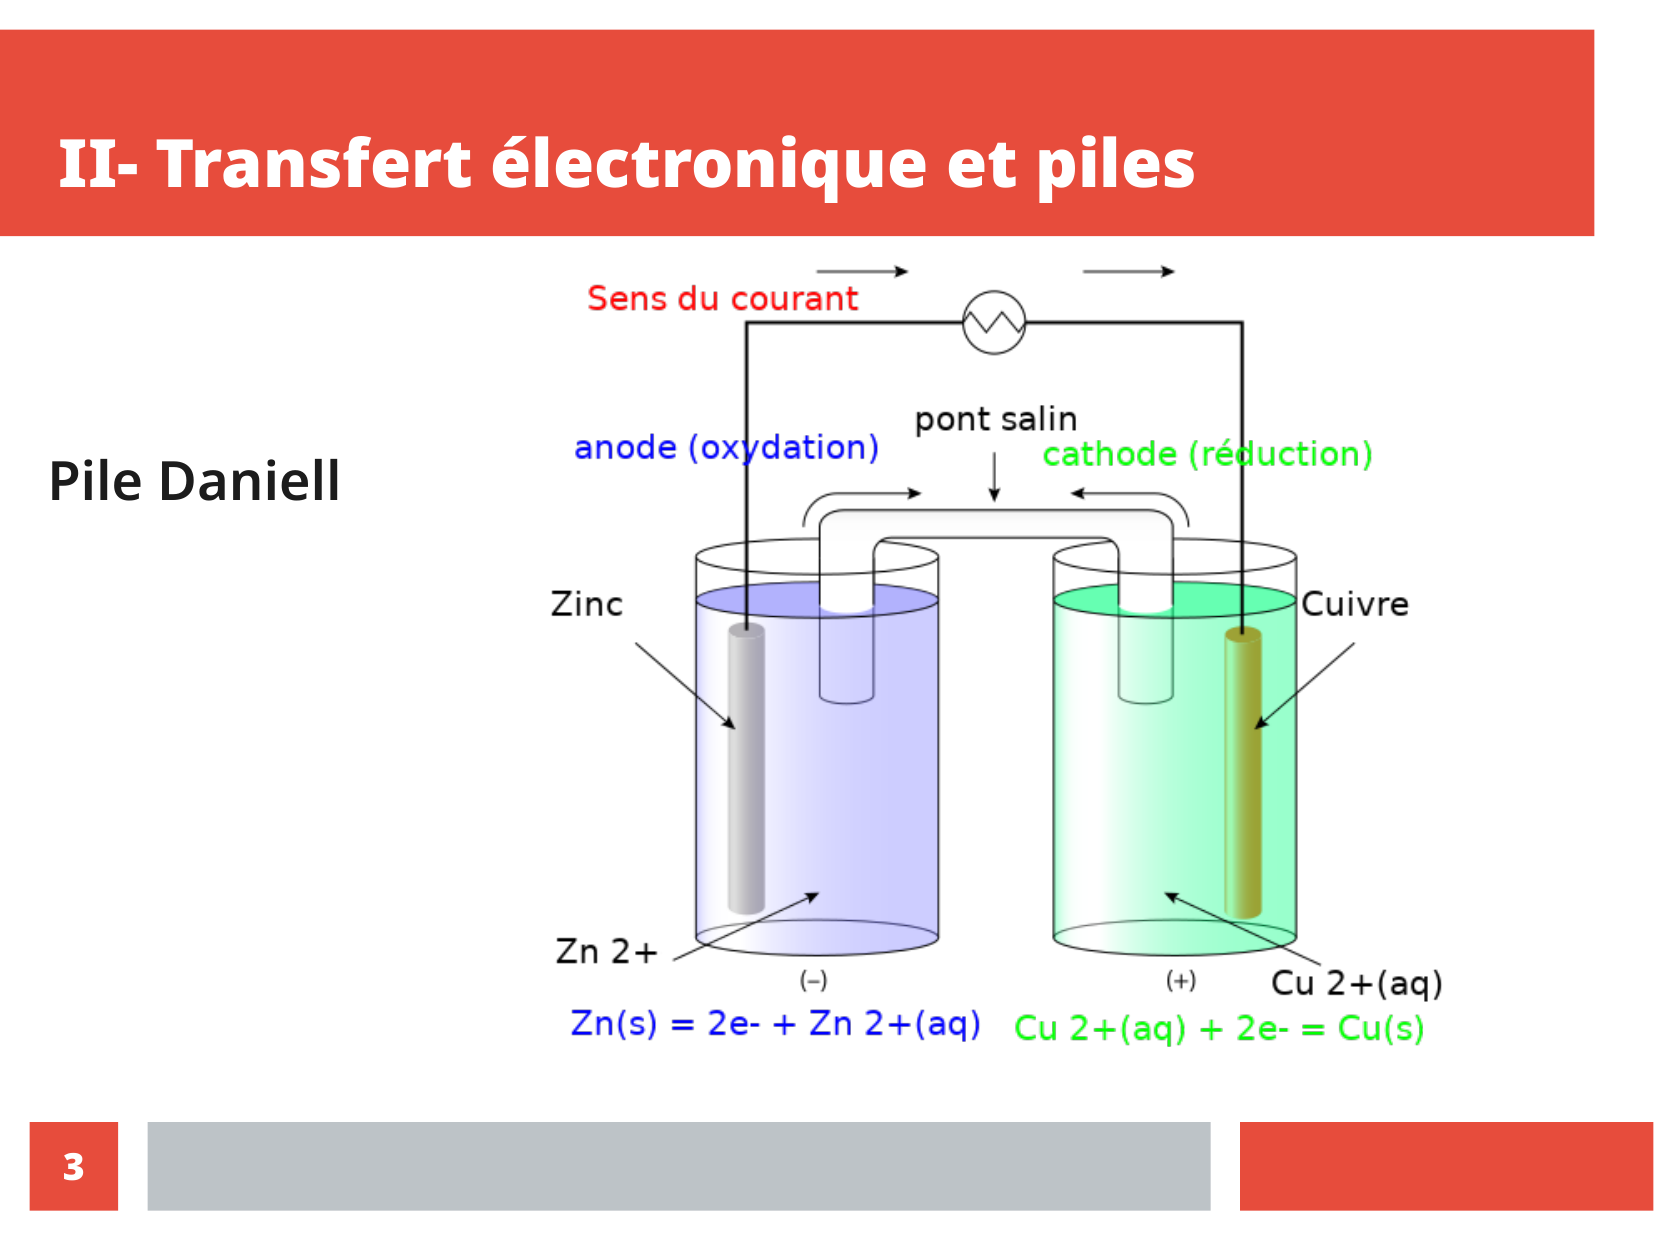

# II- Transfert électronique et piles
Pile Daniell
3